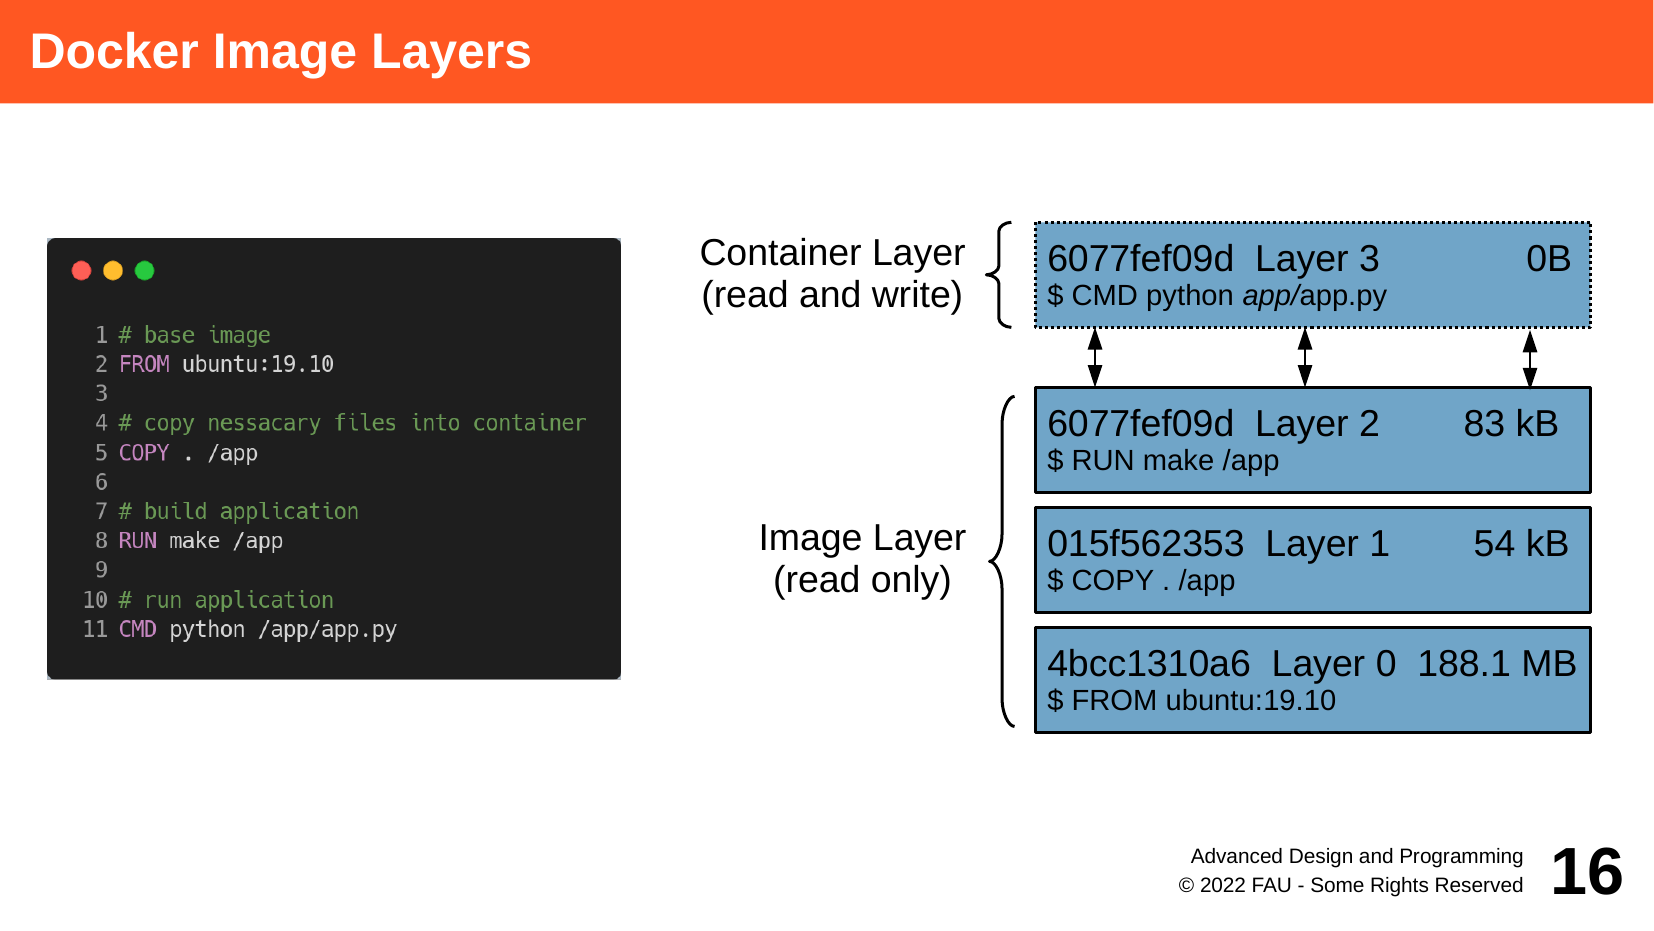

# Docker Image Layers
Container Layer
(read and write)
6077fef09d Layer 3 0B
$ CMD python app/app.py
6077fef09d Layer 2 83 kB
$ RUN make /app
Image Layer
(read only)
015f562353 Layer 1 54 kB
$ COPY . /app
4bcc1310a6 Layer 0 188.1 MB
$ FROM ubuntu:19.10
Advanced Design and Programming
16
© 2022 FAU - Some Rights Reserved